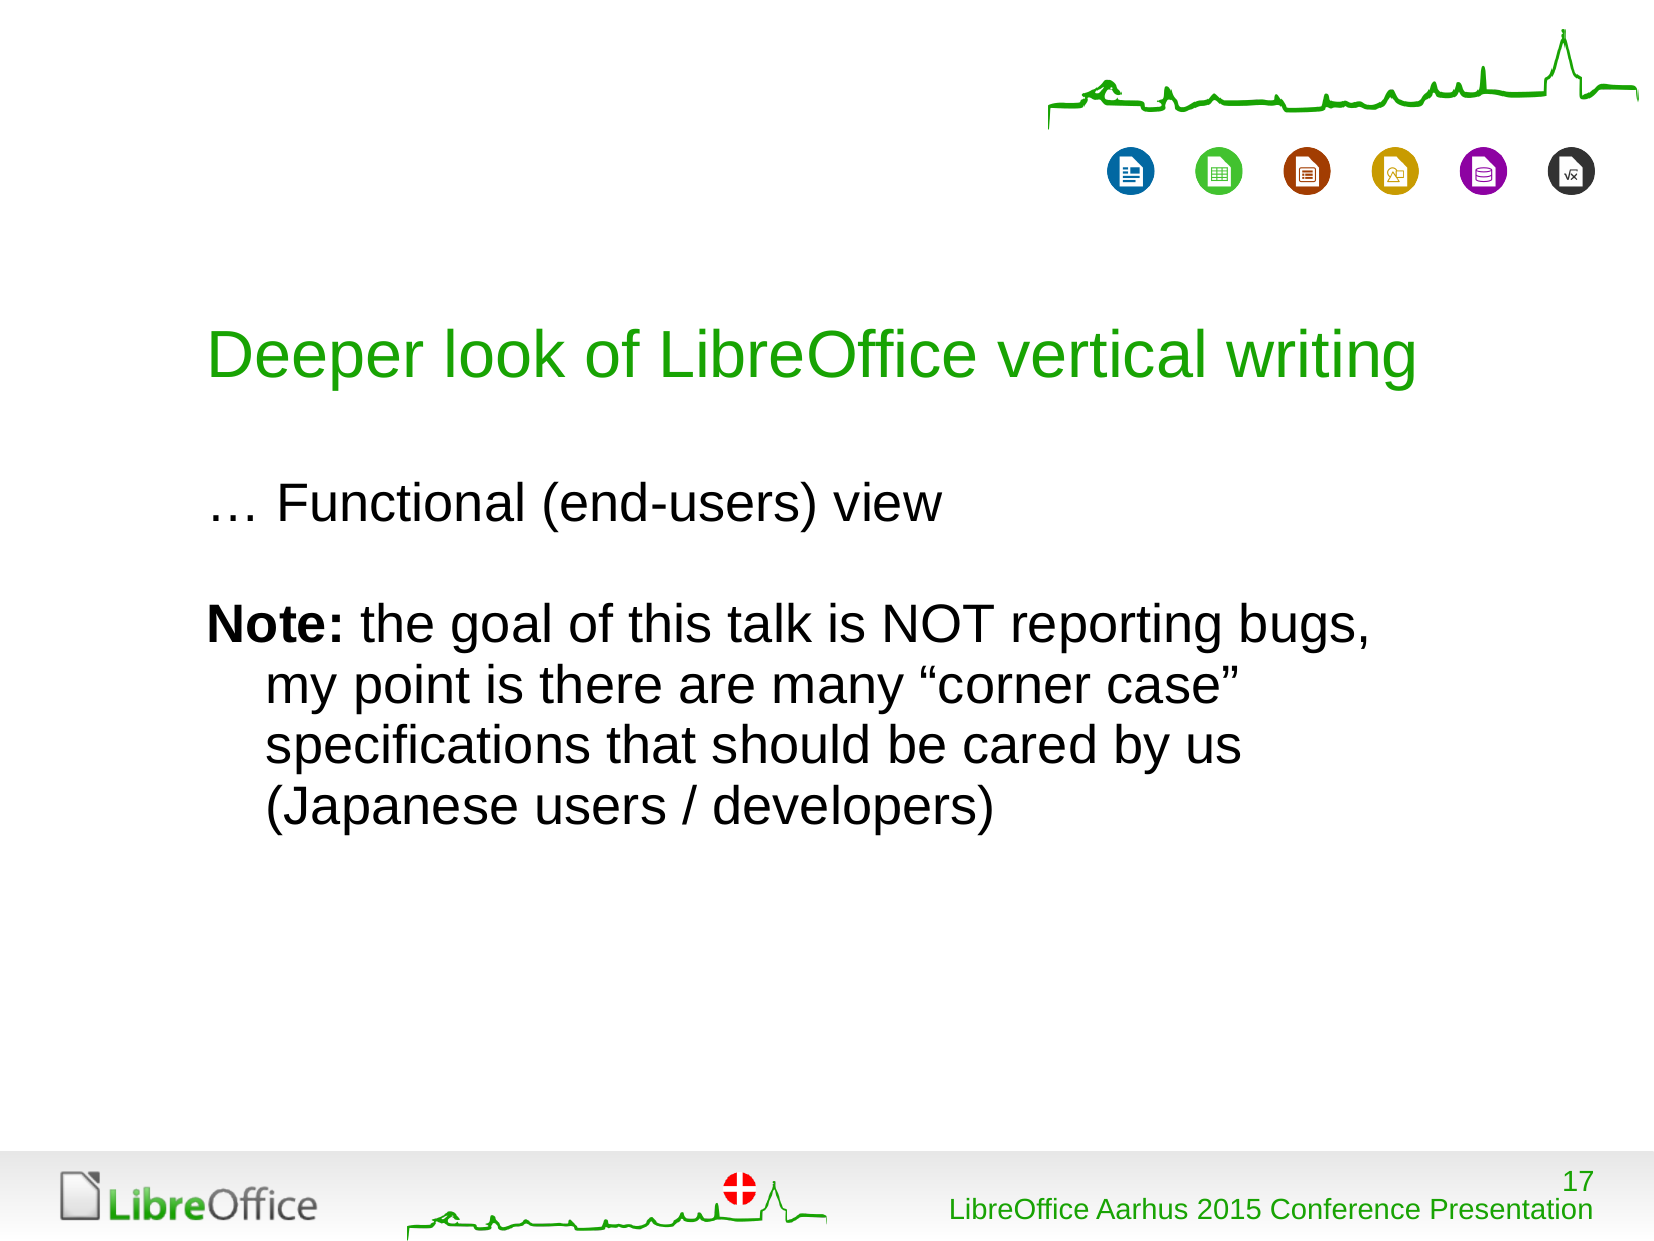

# Deeper look of LibreOffice vertical writing
… Functional (end-users) view
Note: the goal of this talk is NOT reporting bugs,
my point is there are many “corner case” specifications that should be cared by us (Japanese users / developers)
17
LibreOffice Aarhus 2015 Conference Presentation